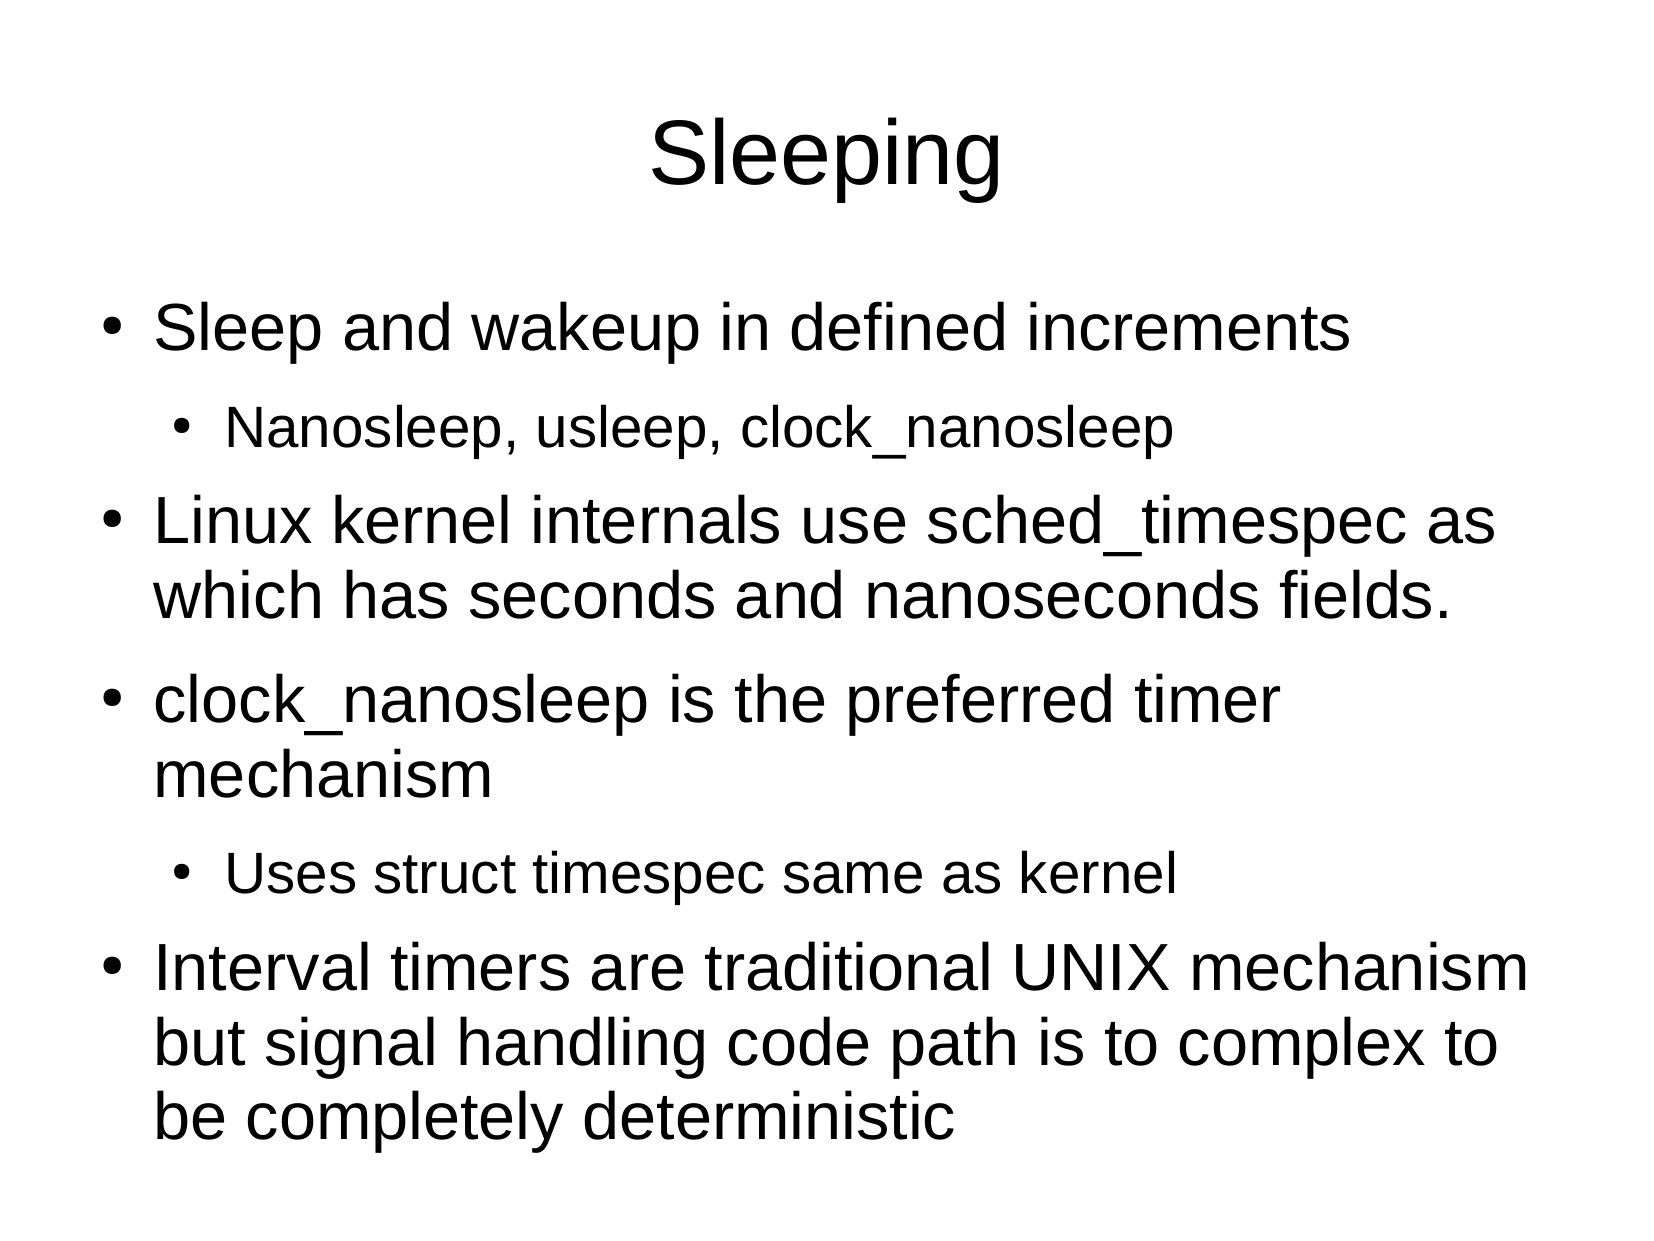

# Sleeping
Sleep and wakeup in defined increments
Nanosleep, usleep, clock_nanosleep
Linux kernel internals use sched_timespec as which has seconds and nanoseconds fields.
clock_nanosleep is the preferred timer mechanism
Uses struct timespec same as kernel
Interval timers are traditional UNIX mechanism but signal handling code path is to complex to be completely deterministic